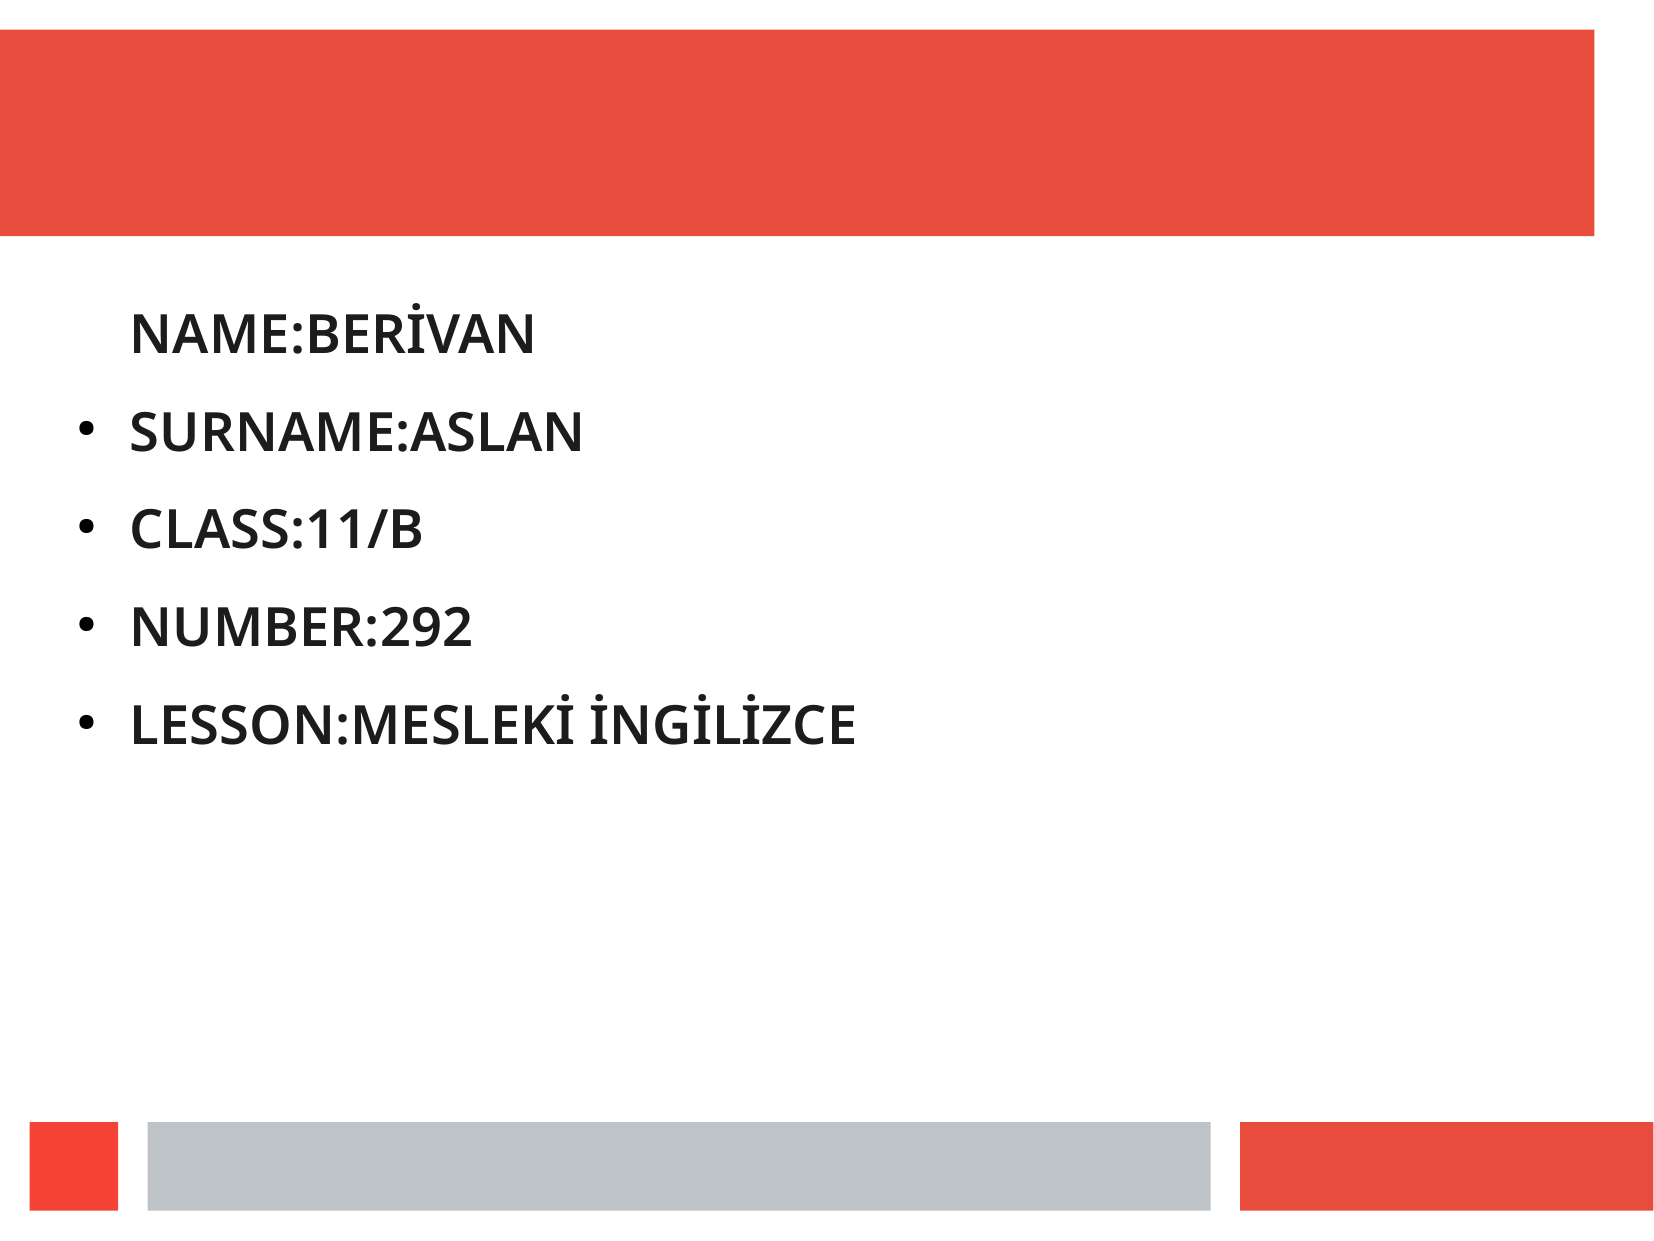

# NAME:BERİVAN
SURNAME:ASLAN
CLASS:11/B
NUMBER:292
LESSON:MESLEKİ İNGİLİZCE